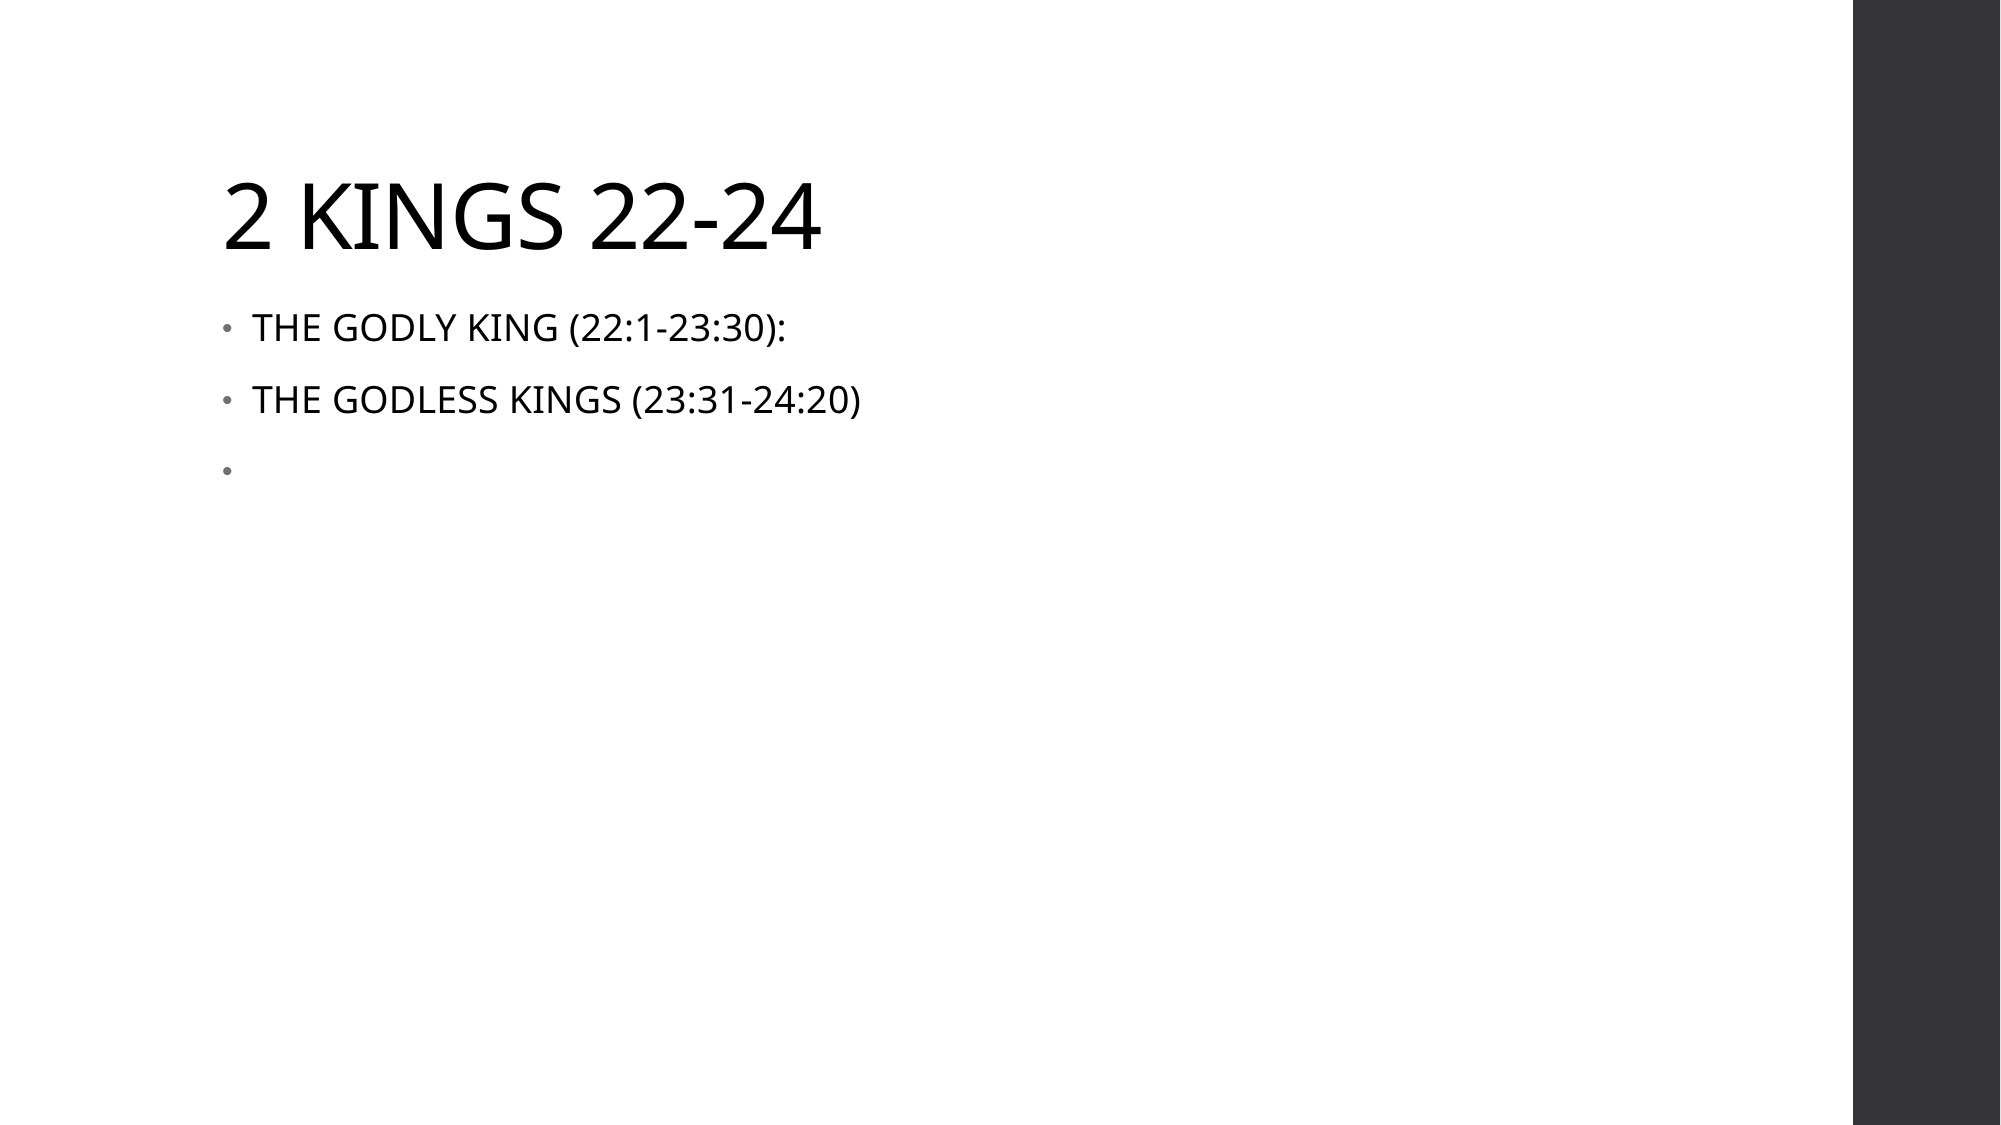

# 2 KINGS 22-24
THE GODLY KING (22:1-23:30):
THE GODLESS KINGS (23:31-24:20)